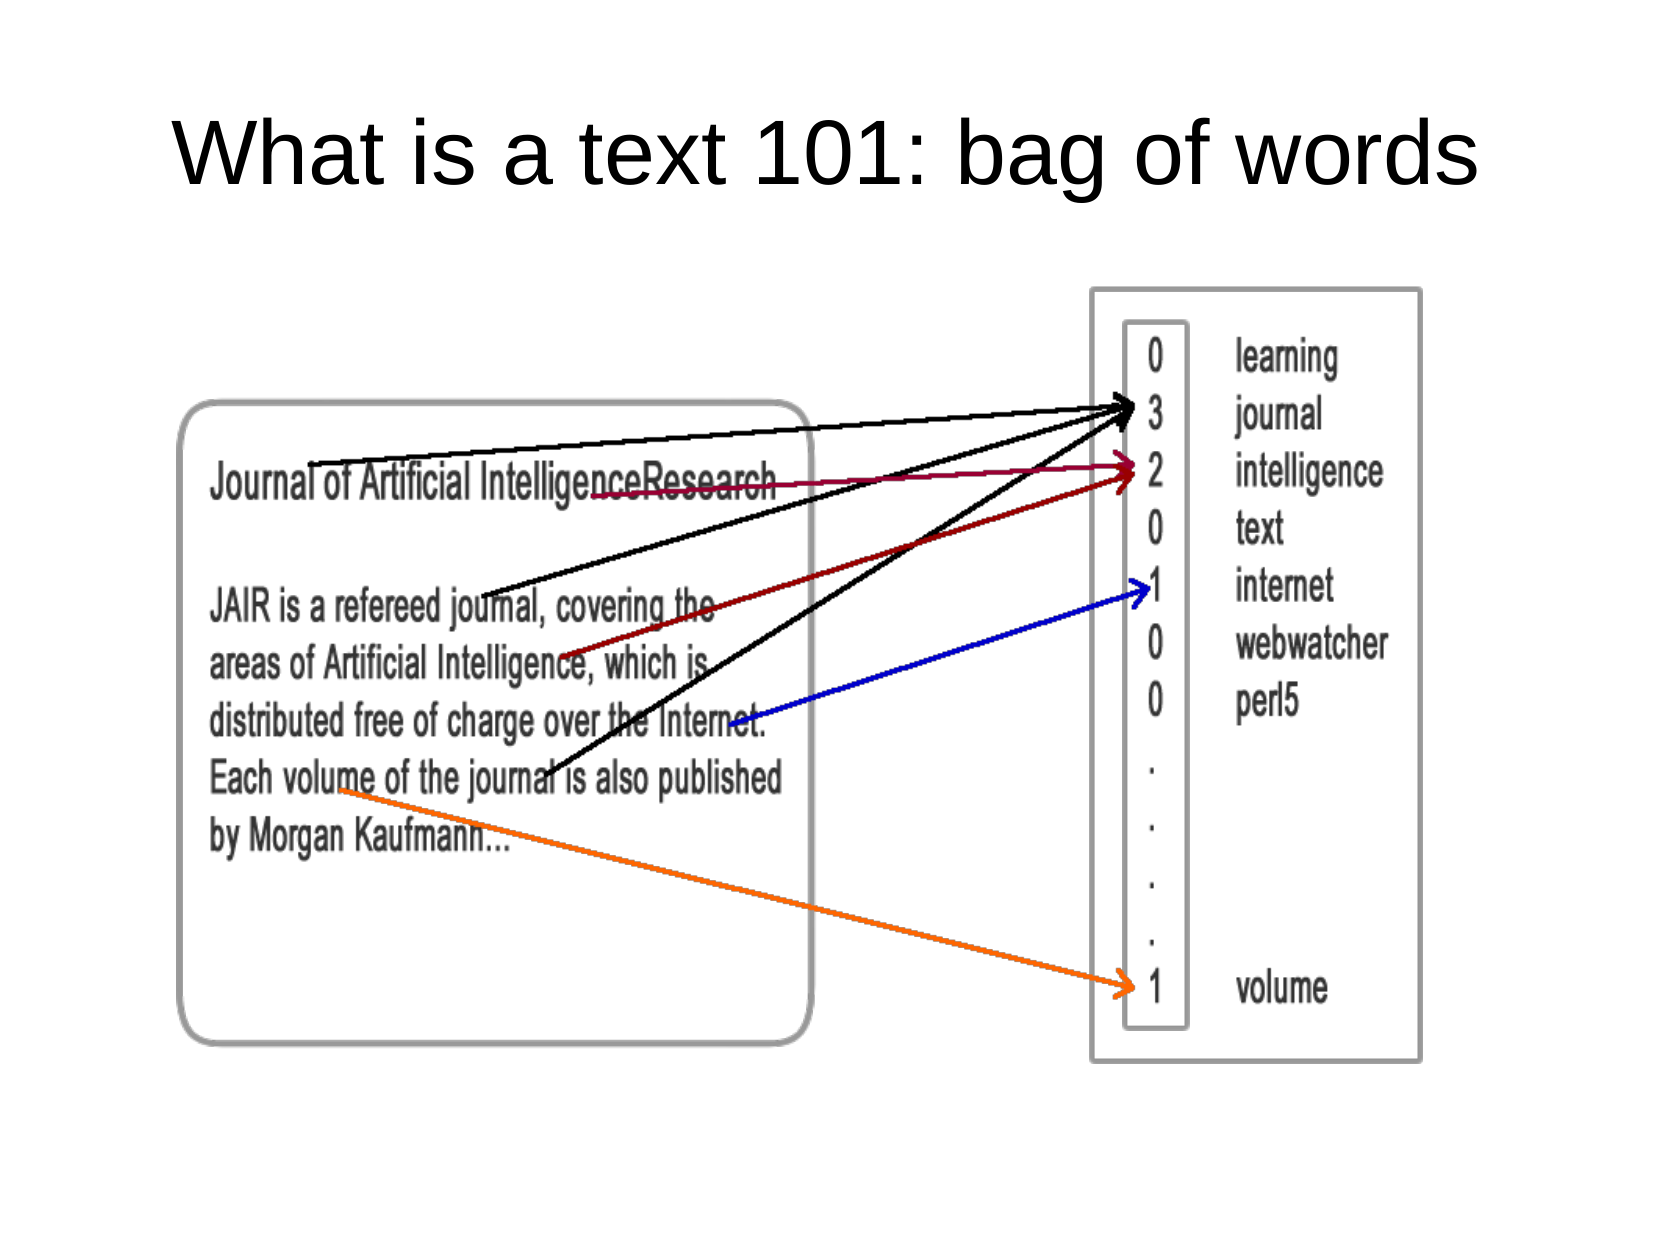

# What is a text 101: bag of words